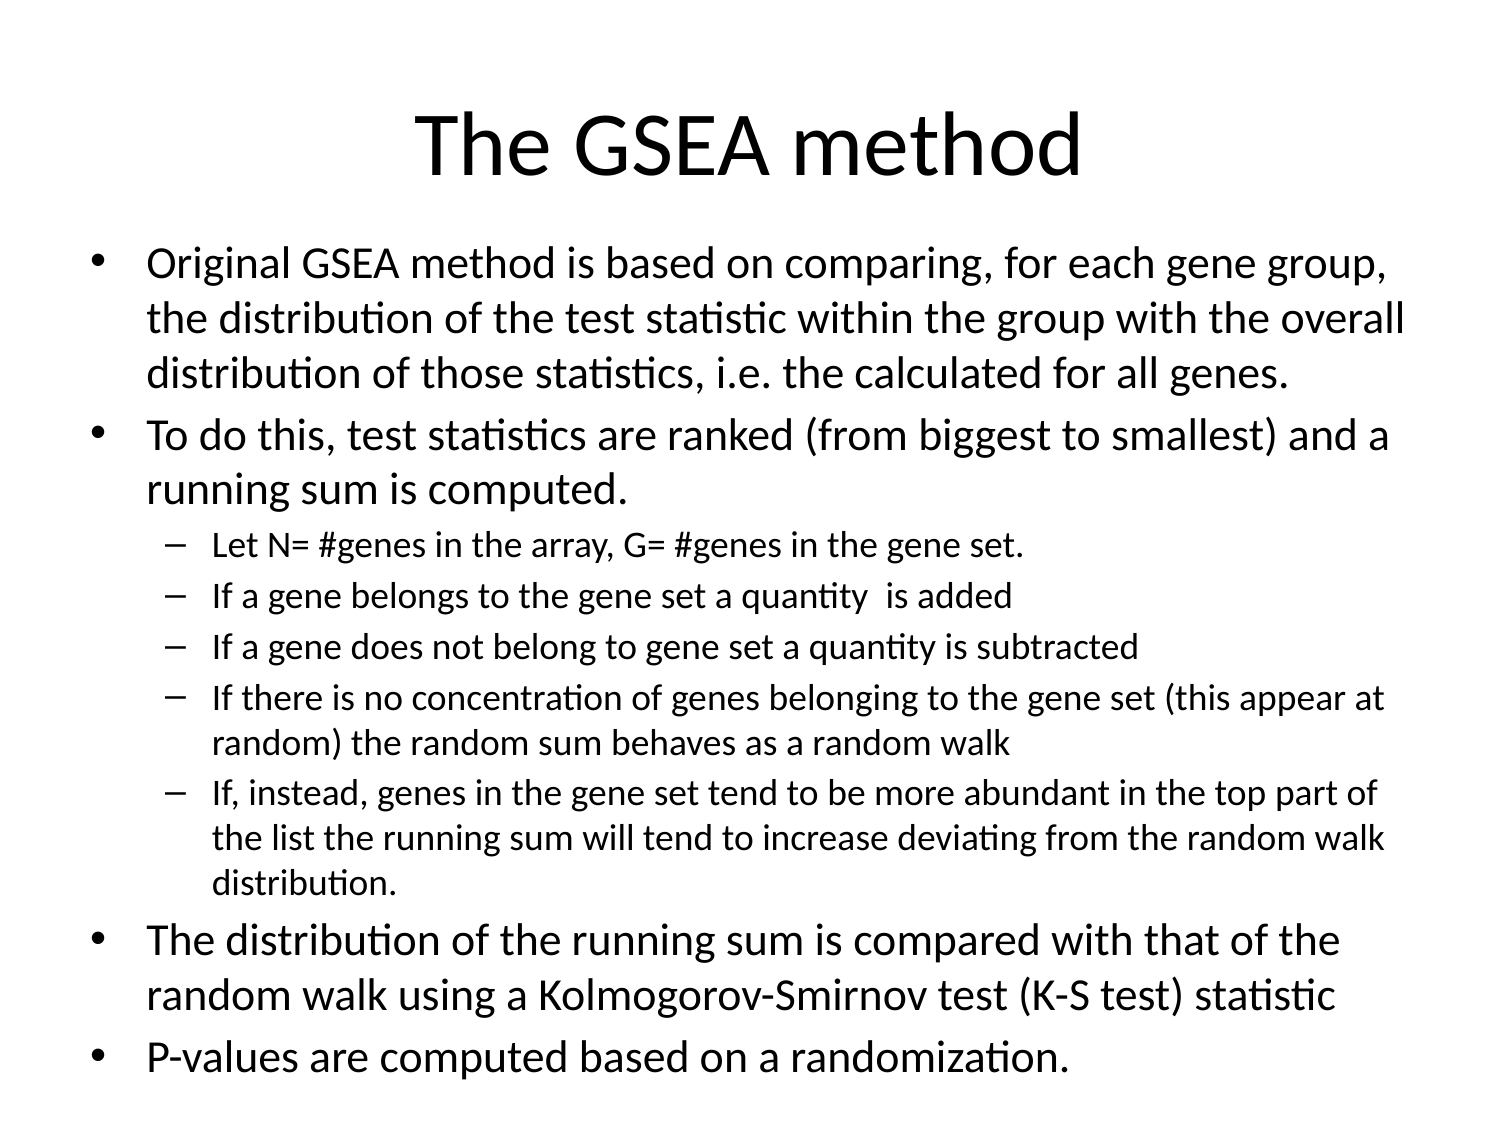

# The GSEA method
Original GSEA method is based on comparing, for each gene group, the distribution of the test statistic within the group with the overall distribution of those statistics, i.e. the calculated for all genes.
To do this, test statistics are ranked (from biggest to smallest) and a running sum is computed.
Let N= #genes in the array, G= #genes in the gene set.
If a gene belongs to the gene set a quantity is added
If a gene does not belong to gene set a quantity is subtracted
If there is no concentration of genes belonging to the gene set (this appear at random) the random sum behaves as a random walk
If, instead, genes in the gene set tend to be more abundant in the top part of the list the running sum will tend to increase deviating from the random walk distribution.
The distribution of the running sum is compared with that of the random walk using a Kolmogorov-Smirnov test (K-S test) statistic
P-values are computed based on a randomization.